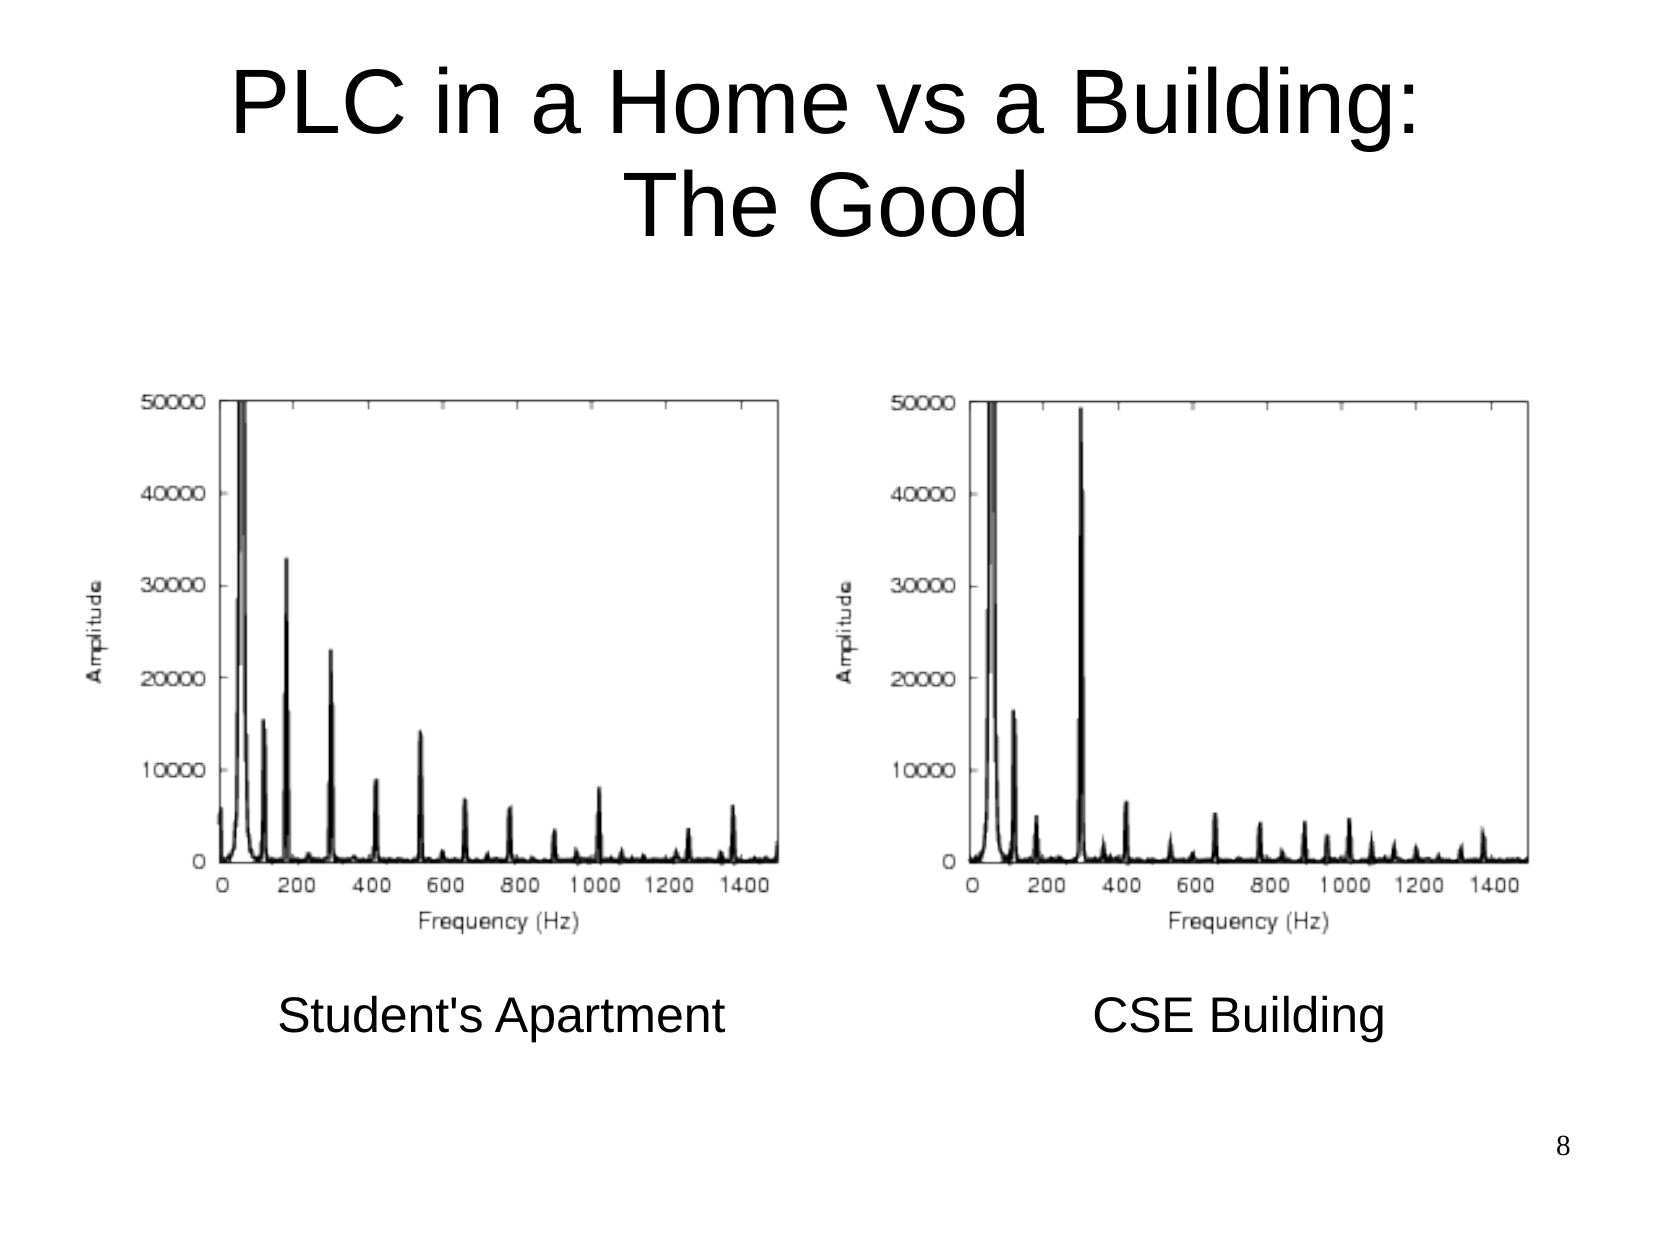

# PLC in a Home vs a Building: The Good
Student's Apartment
CSE Building
8